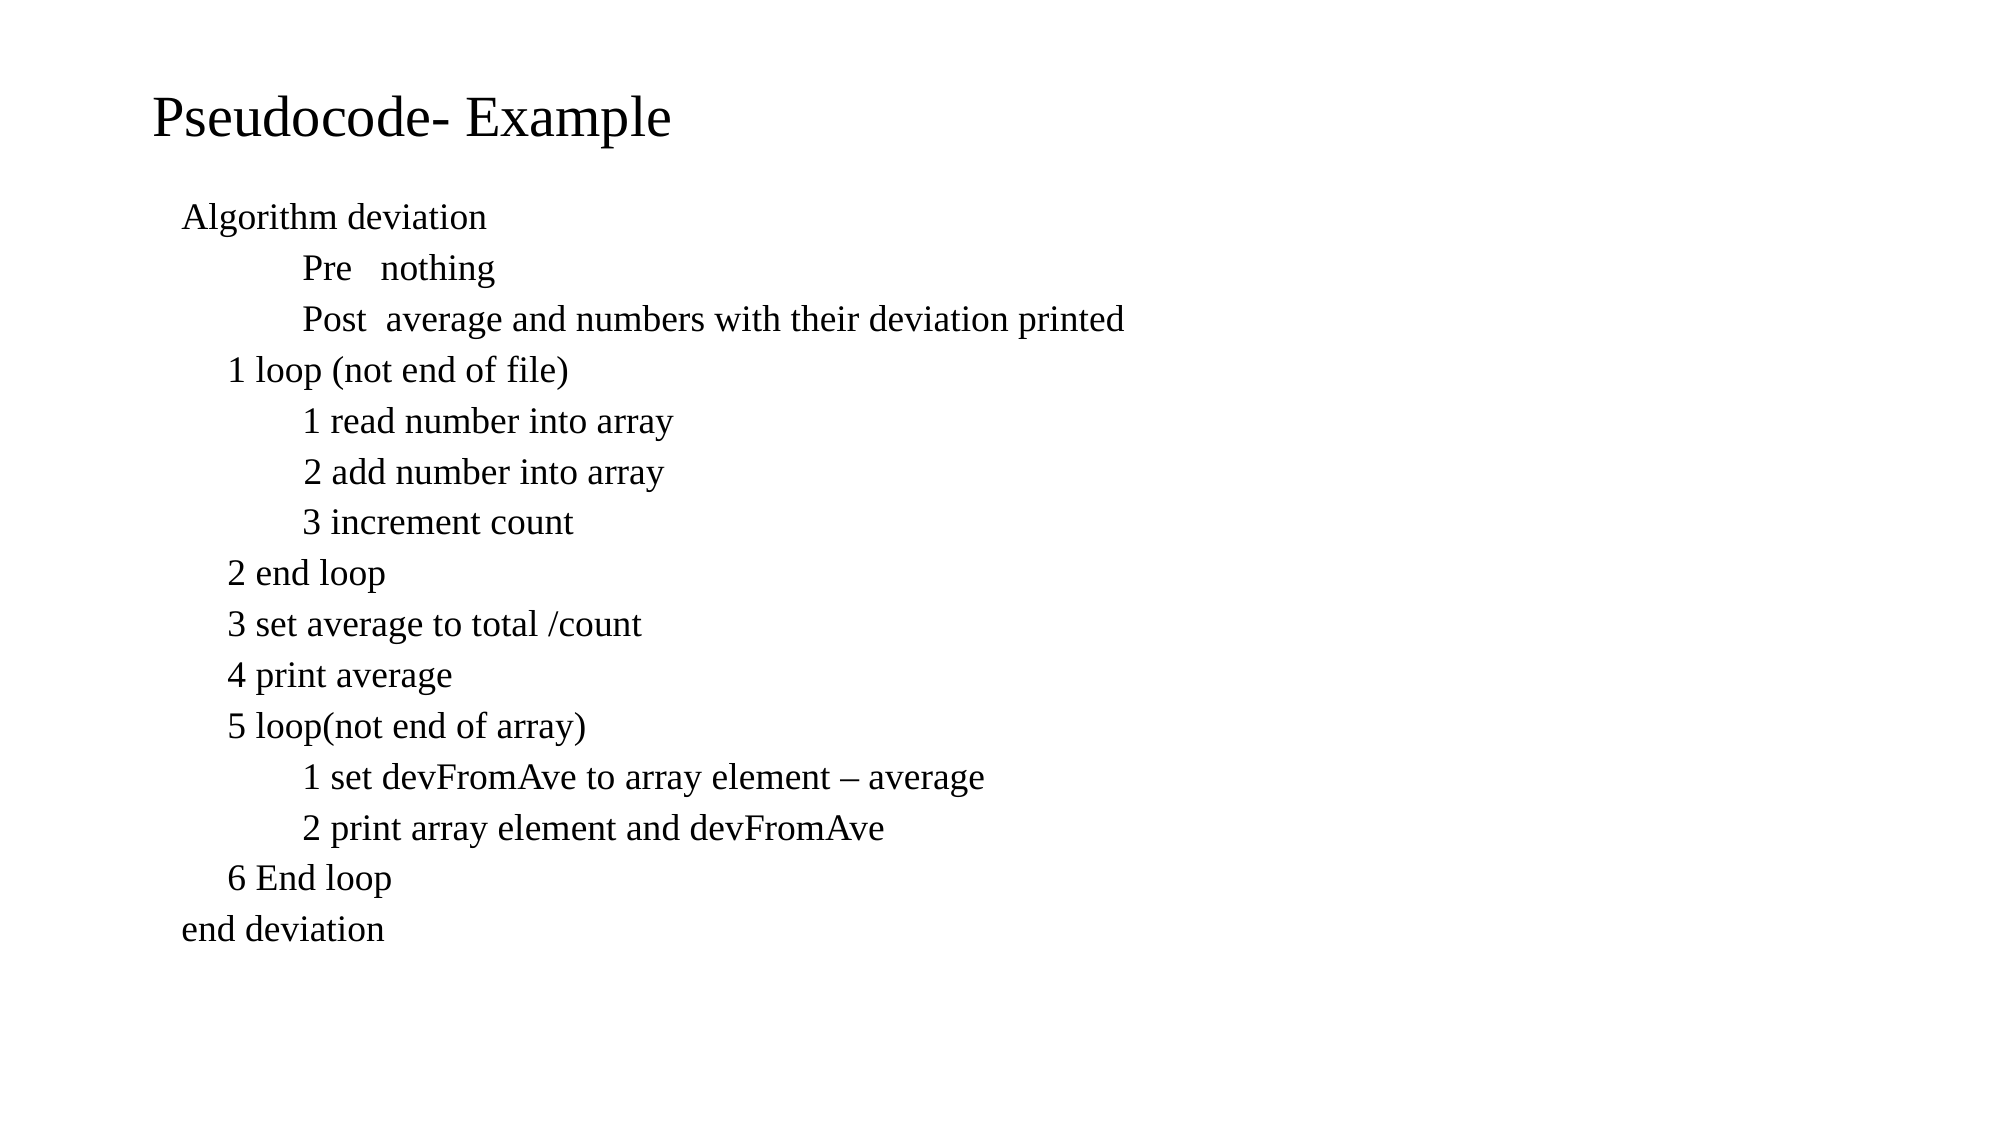

# Pseudocode- Example
Algorithm deviation
	Pre nothing
	Post average and numbers with their deviation printed
1 loop (not end of file)
	1 read number into array
 2 add number into array
	3 increment count
2 end loop
3 set average to total /count
4 print average
5 loop(not end of array)
	1 set devFromAve to array element – average
	2 print array element and devFromAve
6 End loop
end deviation